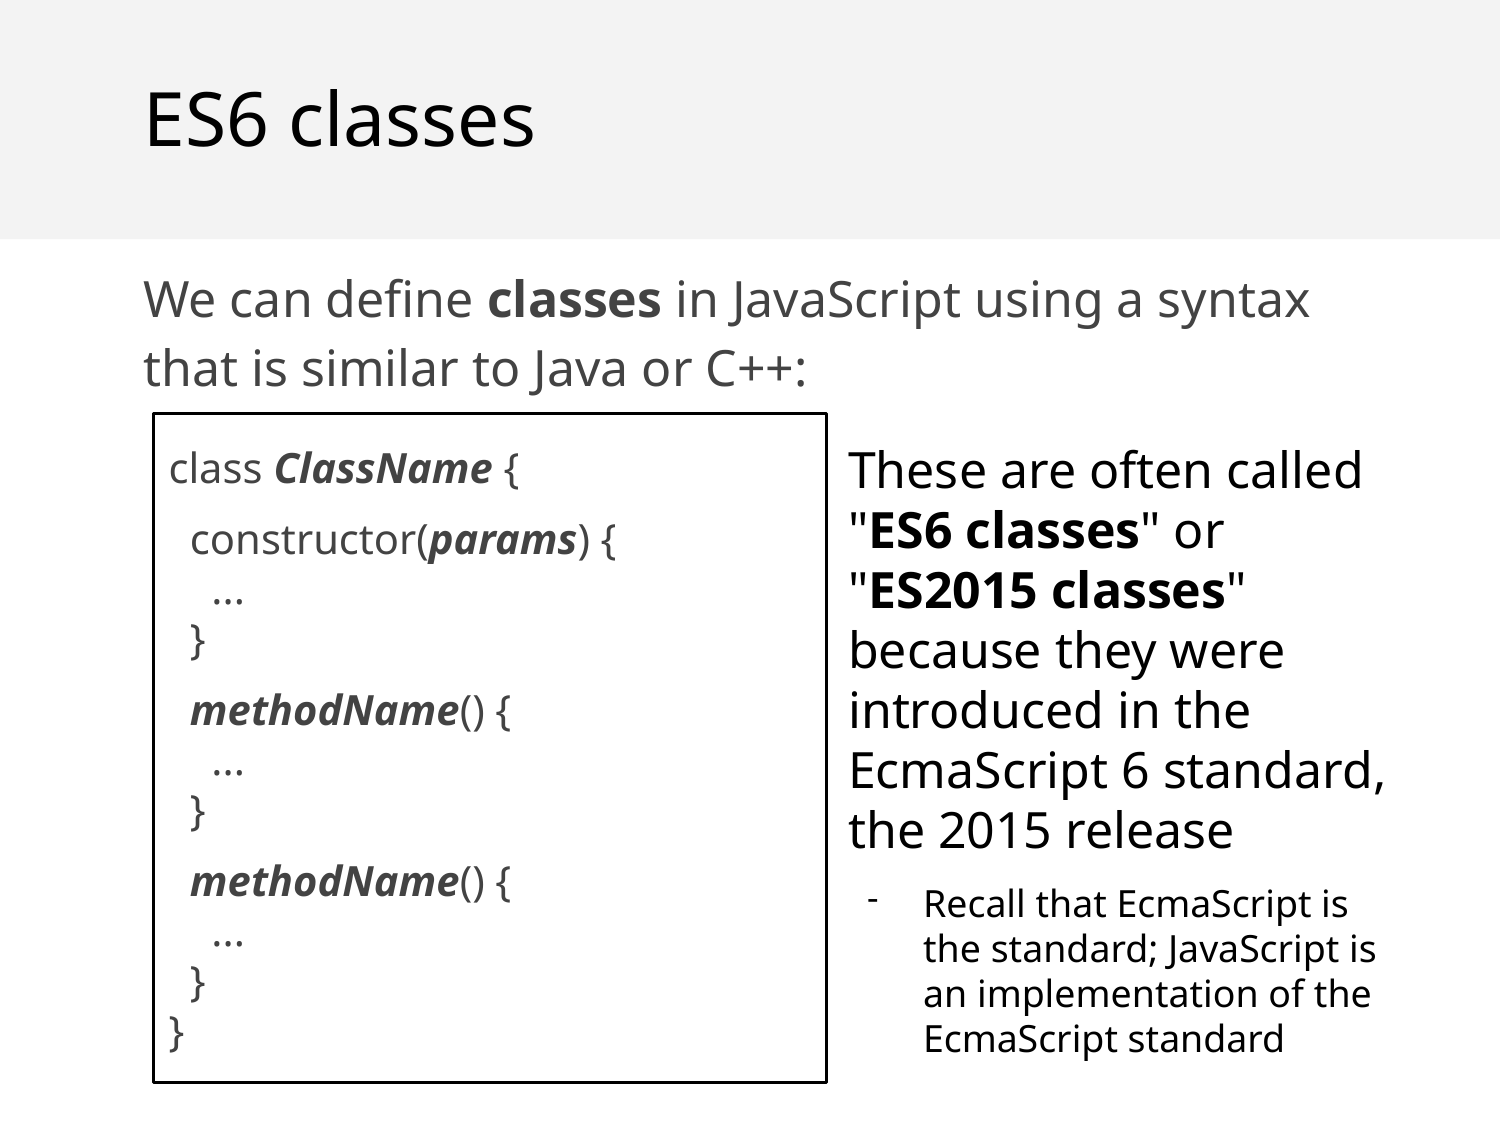

# ES6 classes
We can define classes in JavaScript using a syntax that is similar to Java or C++:
class ClassName {
 constructor(params) {
 ...
 }
 methodName() {
 ...
 }
 methodName() {
 ...
 }
}
These are often called "ES6 classes" or "ES2015 classes" because they were introduced in the EcmaScript 6 standard, the 2015 release
Recall that EcmaScript is the standard; JavaScript is an implementation of the EcmaScript standard